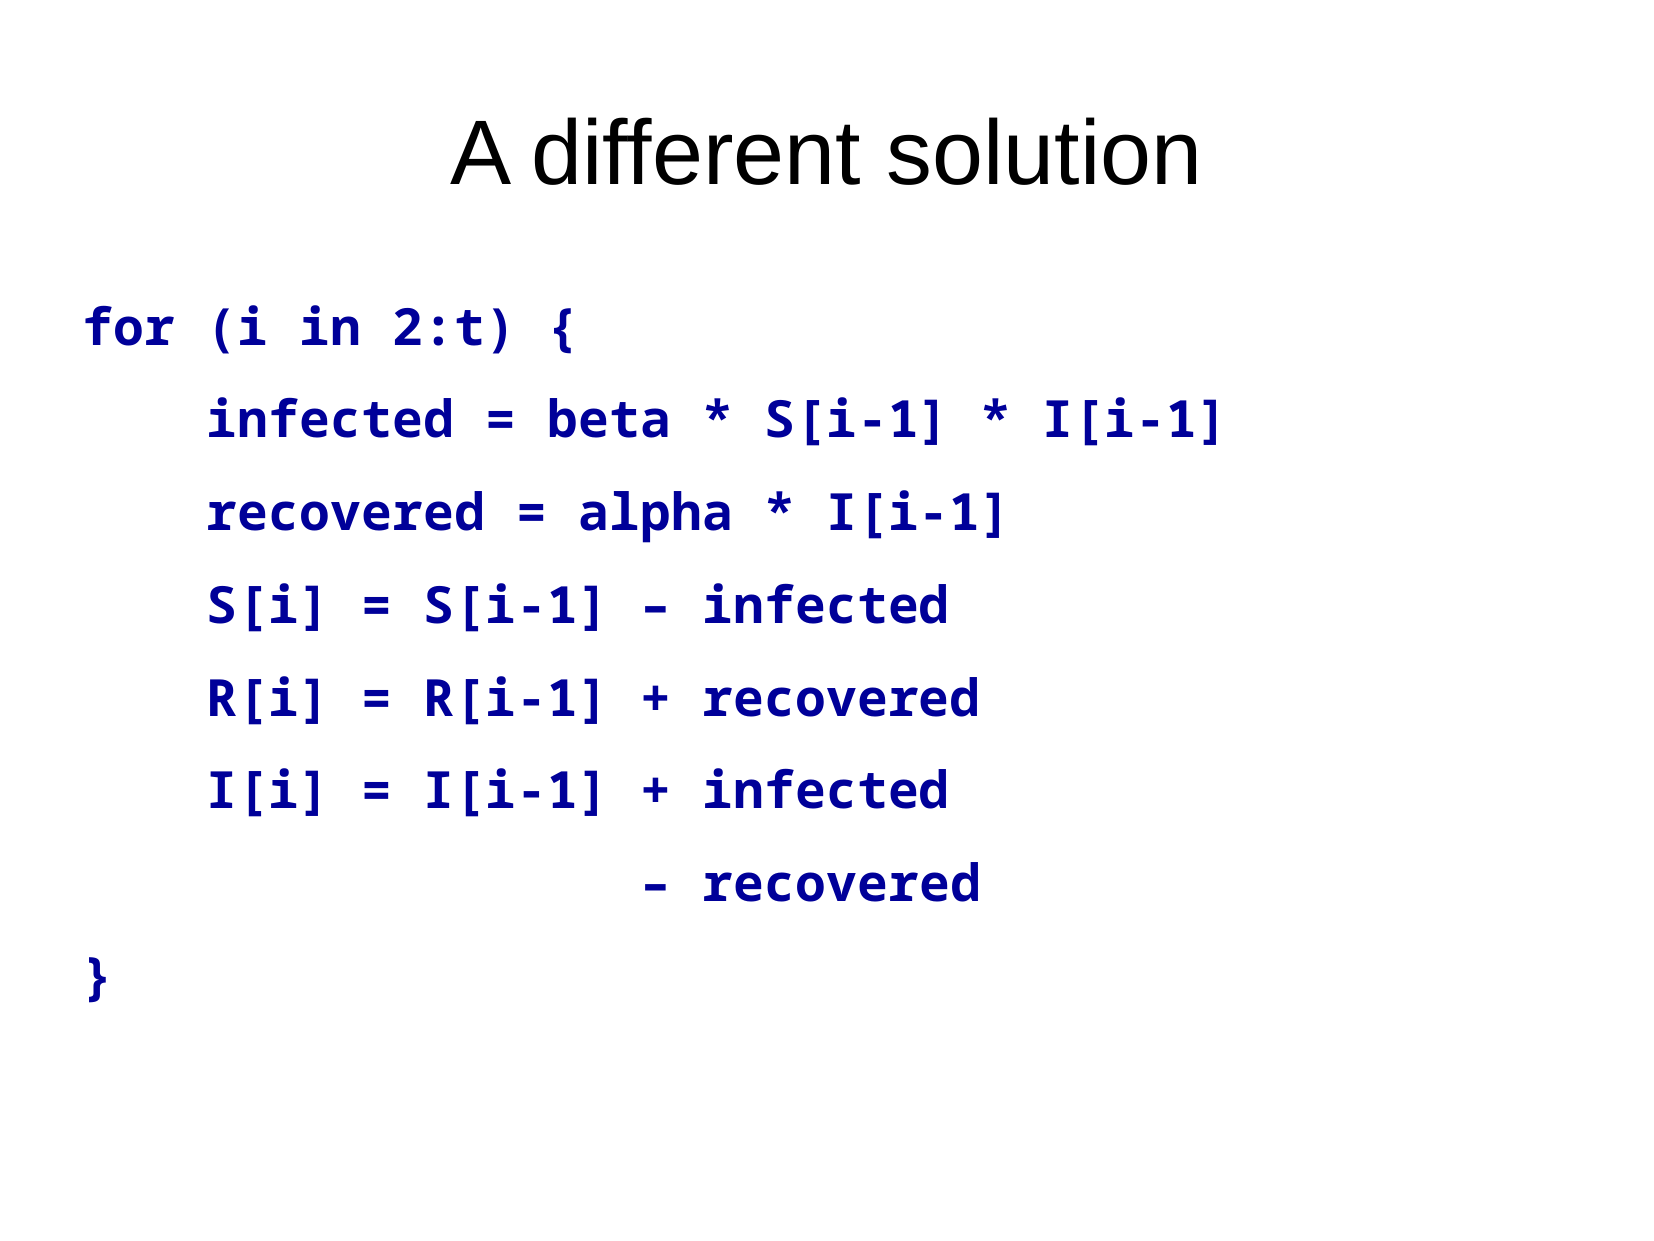

# A different solution
for (i in 2:t) {
 infected = beta * S[i-1] * I[i-1]
 recovered = alpha * I[i-1]
 S[i] = S[i-1] – infected
 R[i] = R[i-1] + recovered
 I[i] = I[i-1] + infected
 – recovered
}